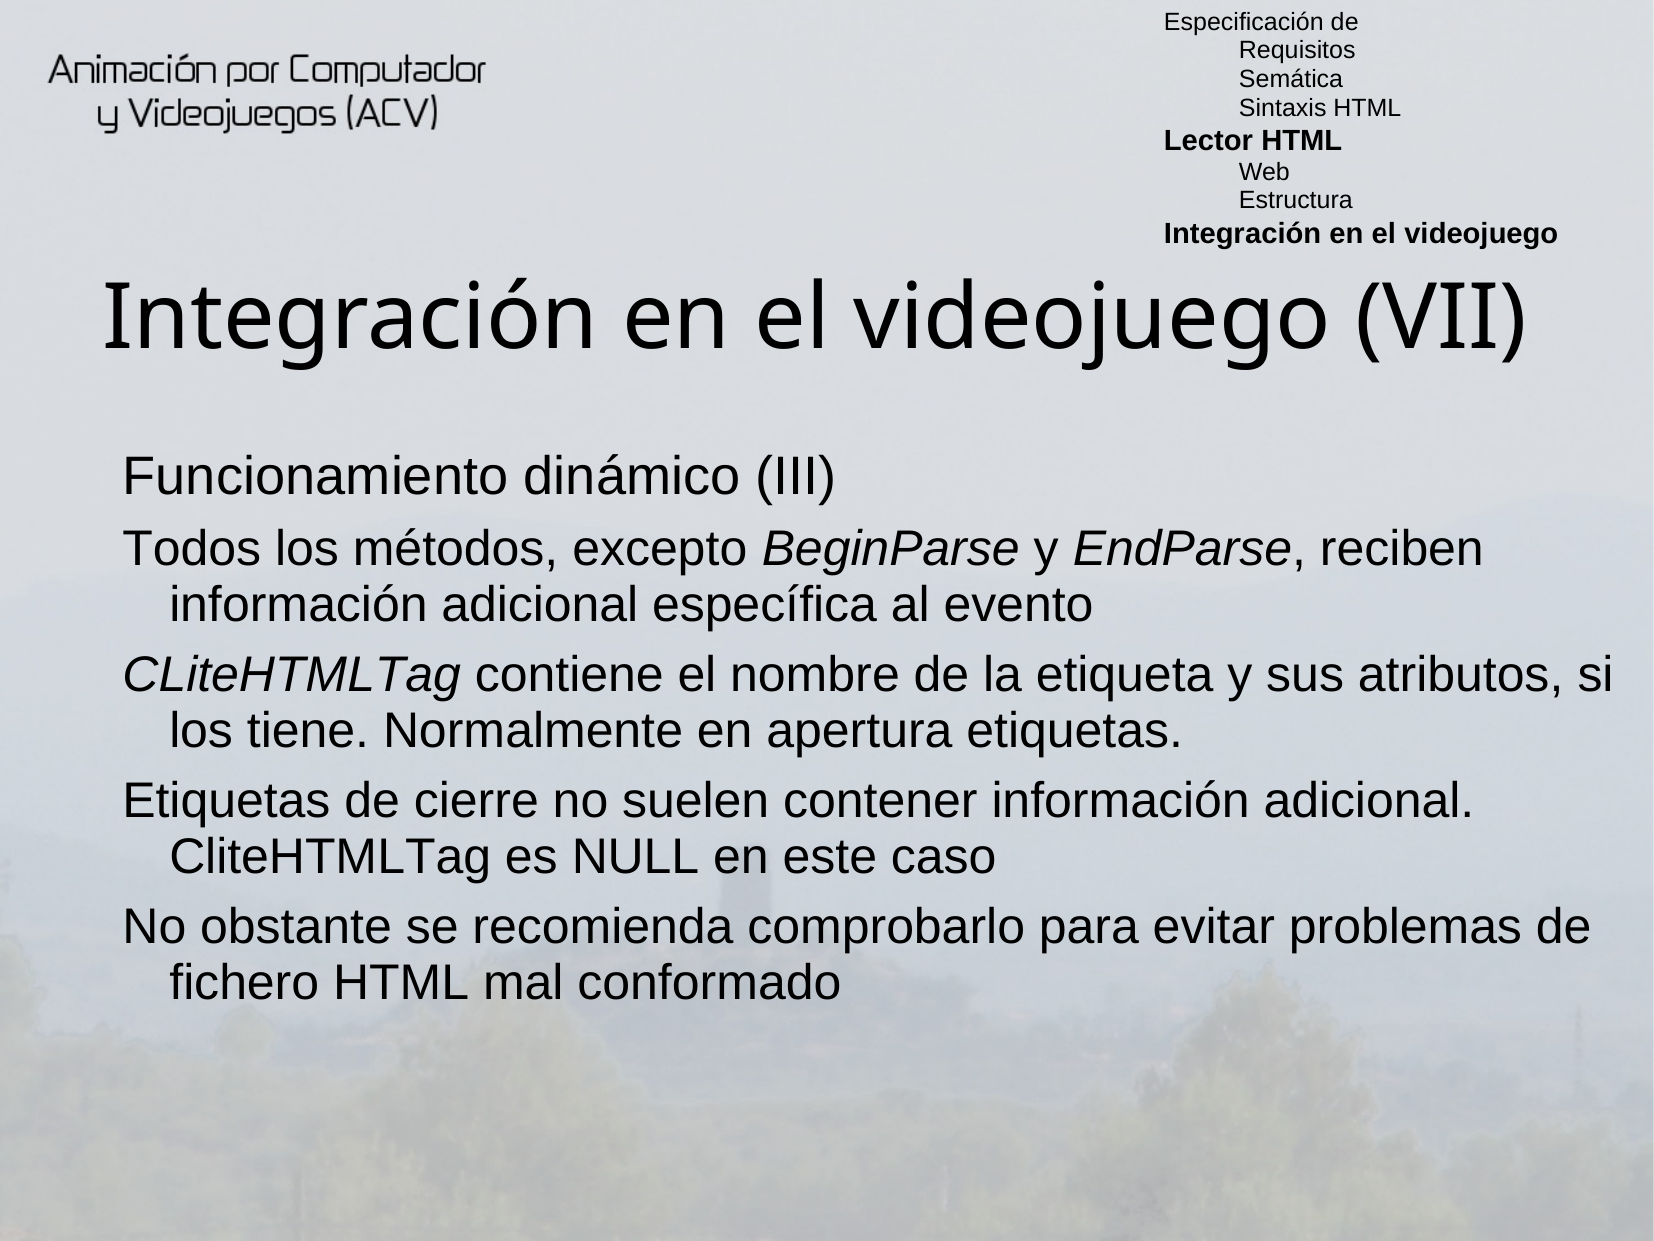

Especificación de
Requisitos
Semática
Sintaxis HTML
Lector HTML
Web
Estructura
Integración en el videojuego
Integración en el videojuego (VII)
# Funcionamiento dinámico (III)
Todos los métodos, excepto BeginParse y EndParse, reciben información adicional específica al evento
CLiteHTMLTag contiene el nombre de la etiqueta y sus atributos, si los tiene. Normalmente en apertura etiquetas.
Etiquetas de cierre no suelen contener información adicional. CliteHTMLTag es NULL en este caso
No obstante se recomienda comprobarlo para evitar problemas de fichero HTML mal conformado